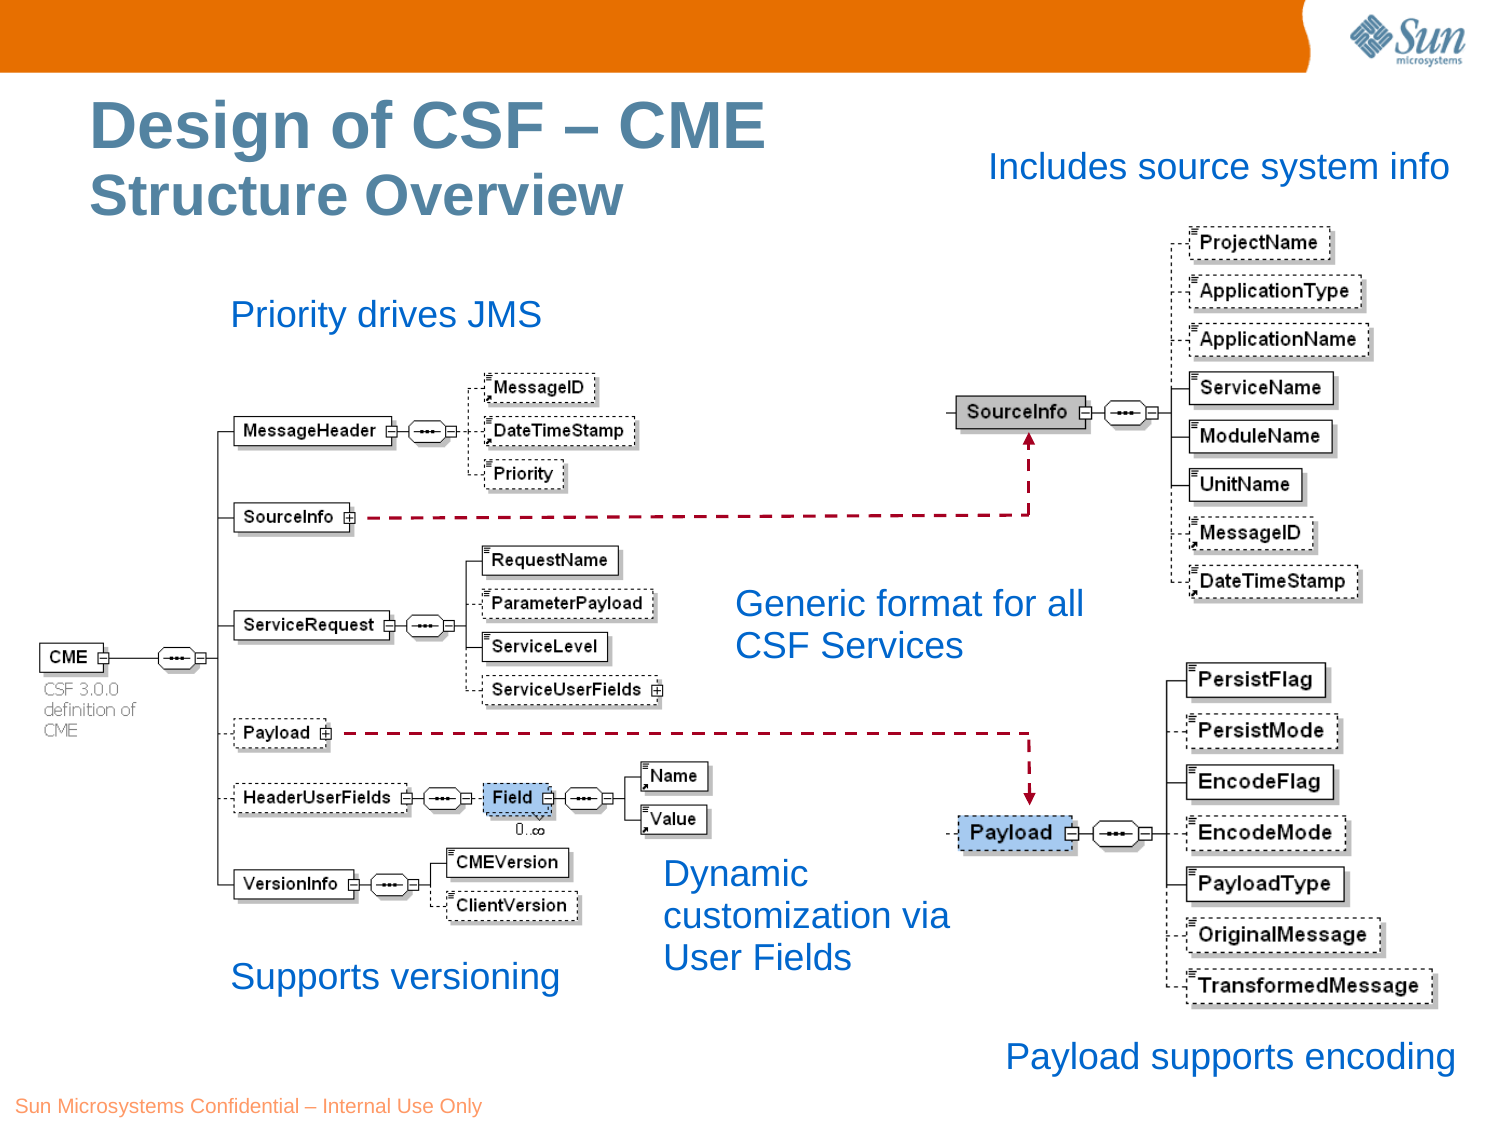

# Design of CSF – CME Structure Overview
Includes source system info
Priority drives JMS
Generic format for all CSF Services
Dynamic customization via User Fields
Supports versioning
Payload supports encoding